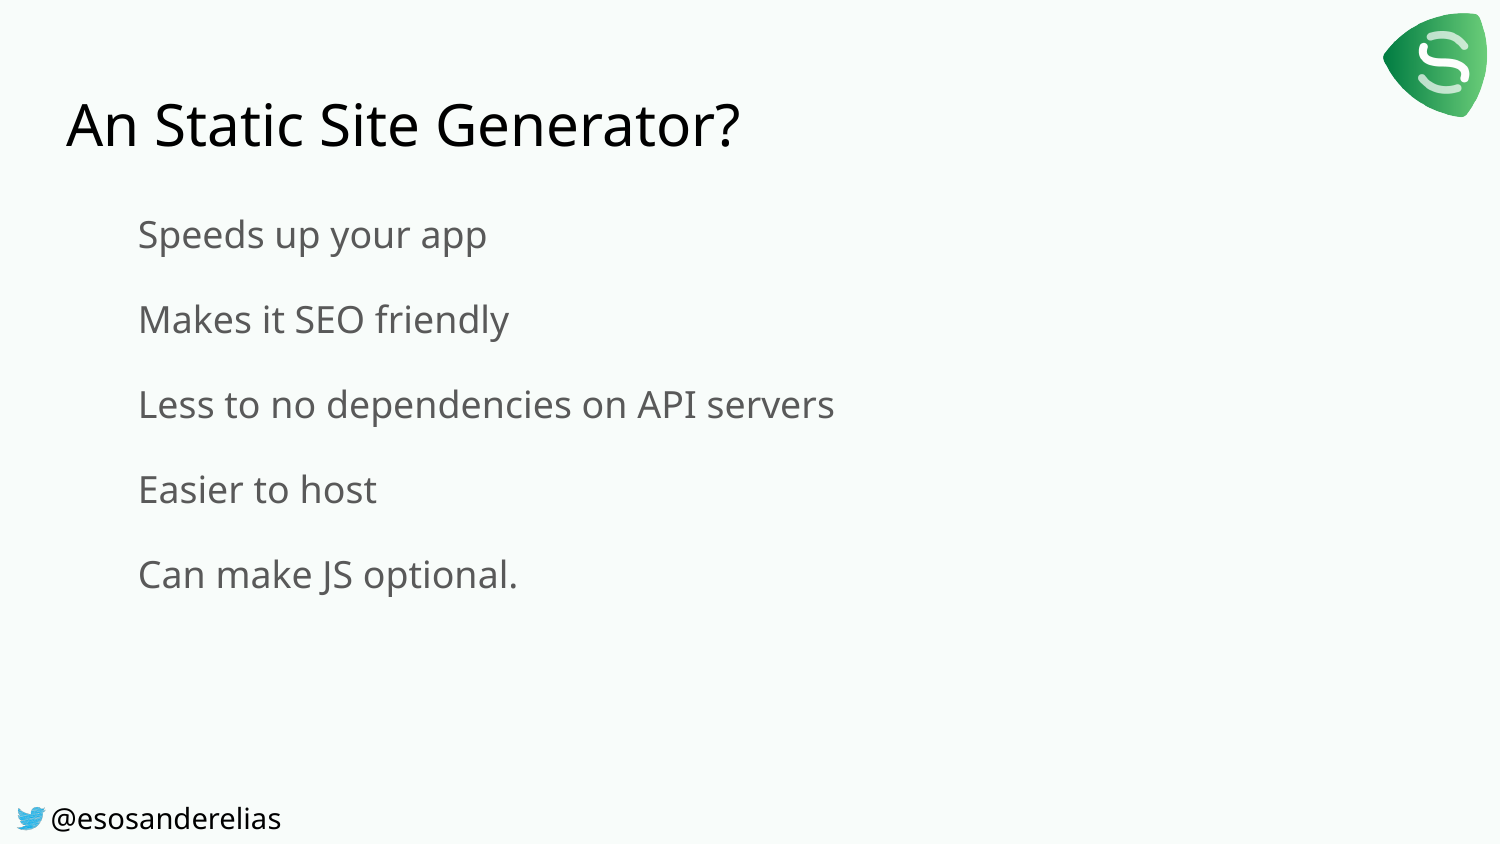

# An Static Site Generator?
Speeds up your app
Makes it SEO friendly
Less to no dependencies on API servers
Easier to host
Can make JS optional.